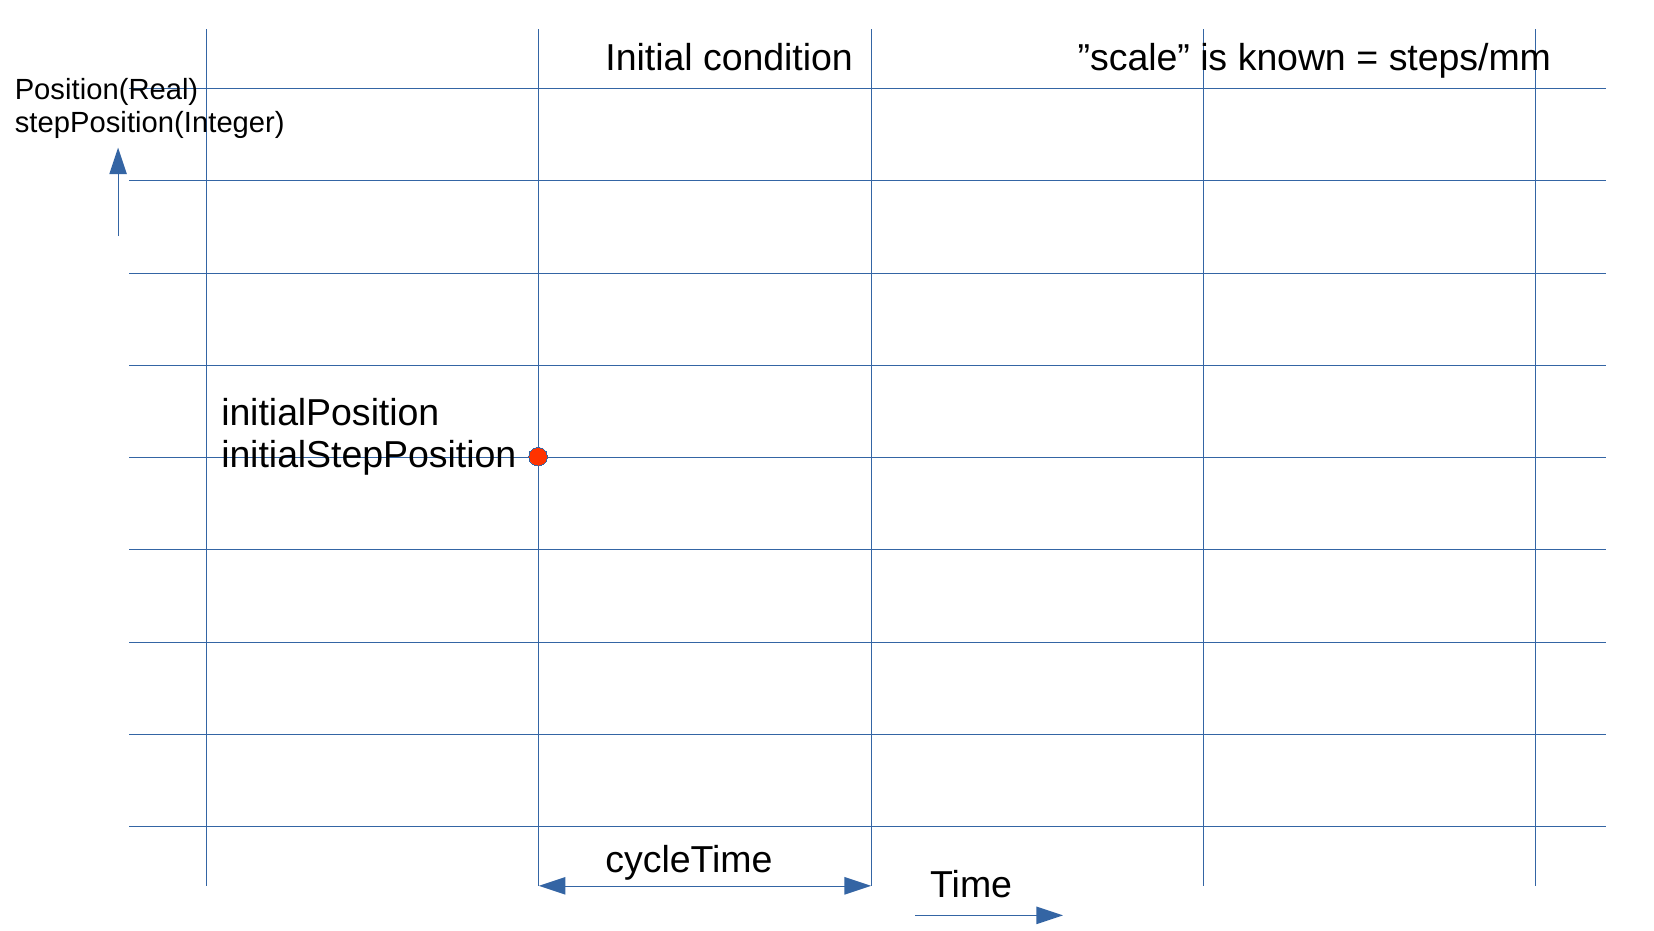

Initial condition
”scale” is known = steps/mm
Position(Real)
stepPosition(Integer)
initialPosition
initialStepPosition
cycleTime
Time